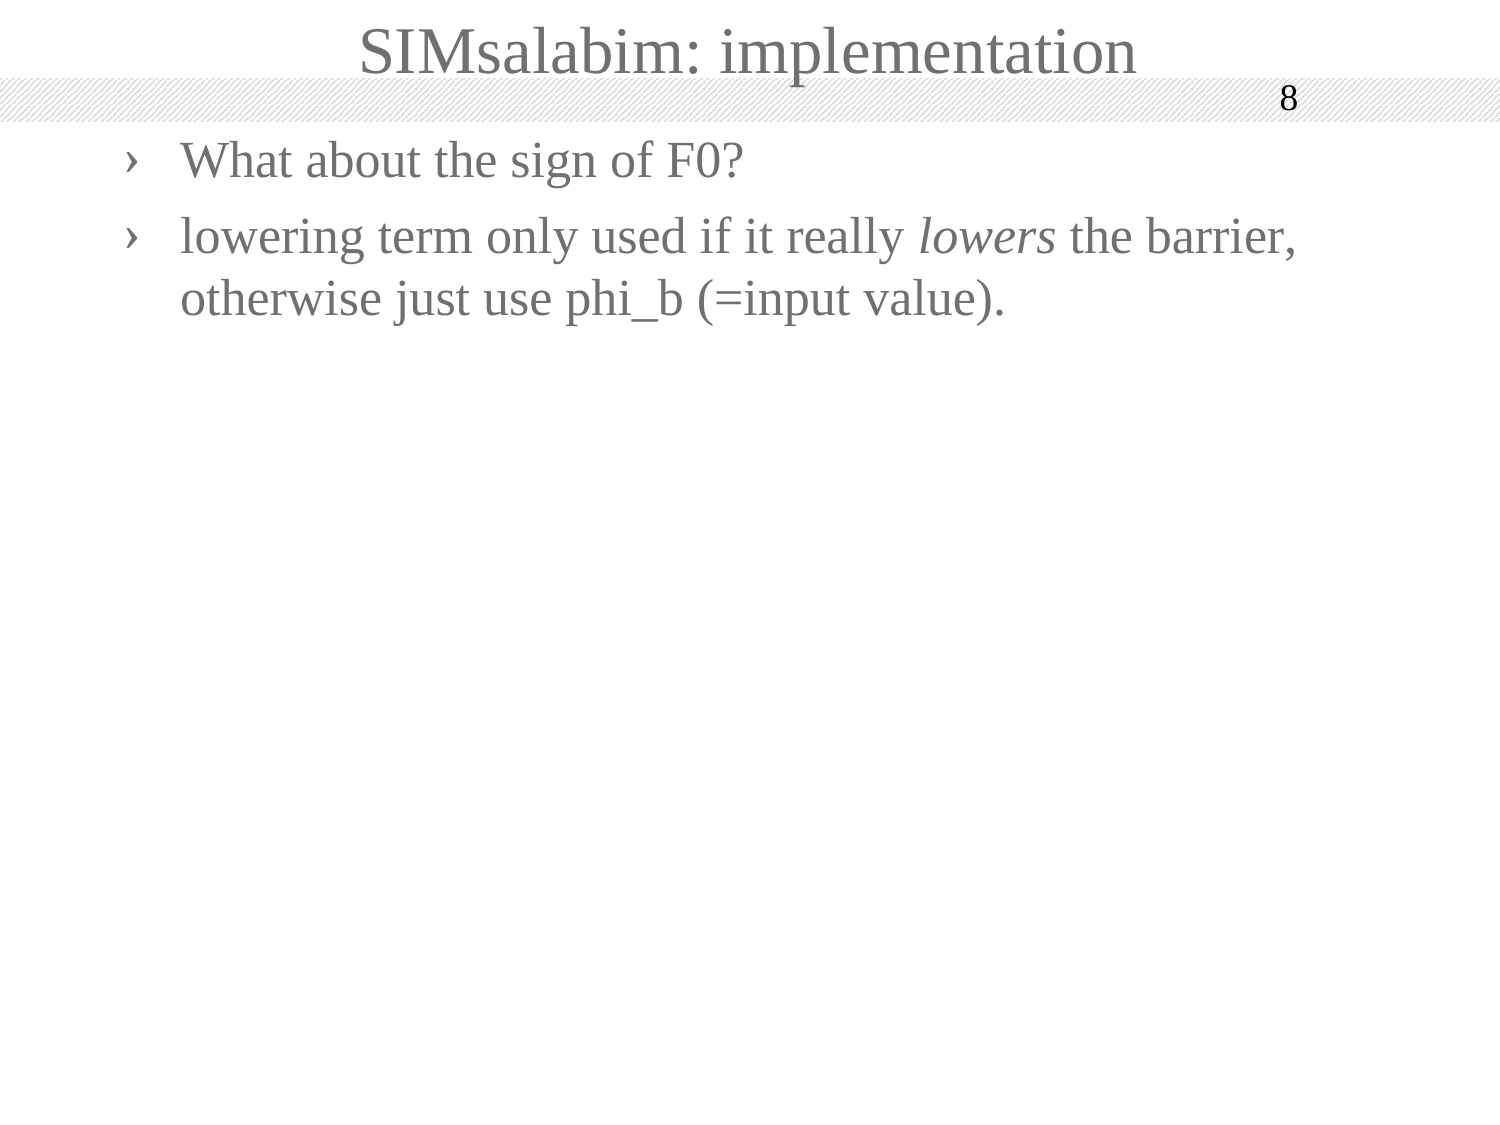

# SIMsalabim: implementation
8
What about the sign of F0?
lowering term only used if it really lowers the barrier, otherwise just use phi_b (=input value).
7-2-11